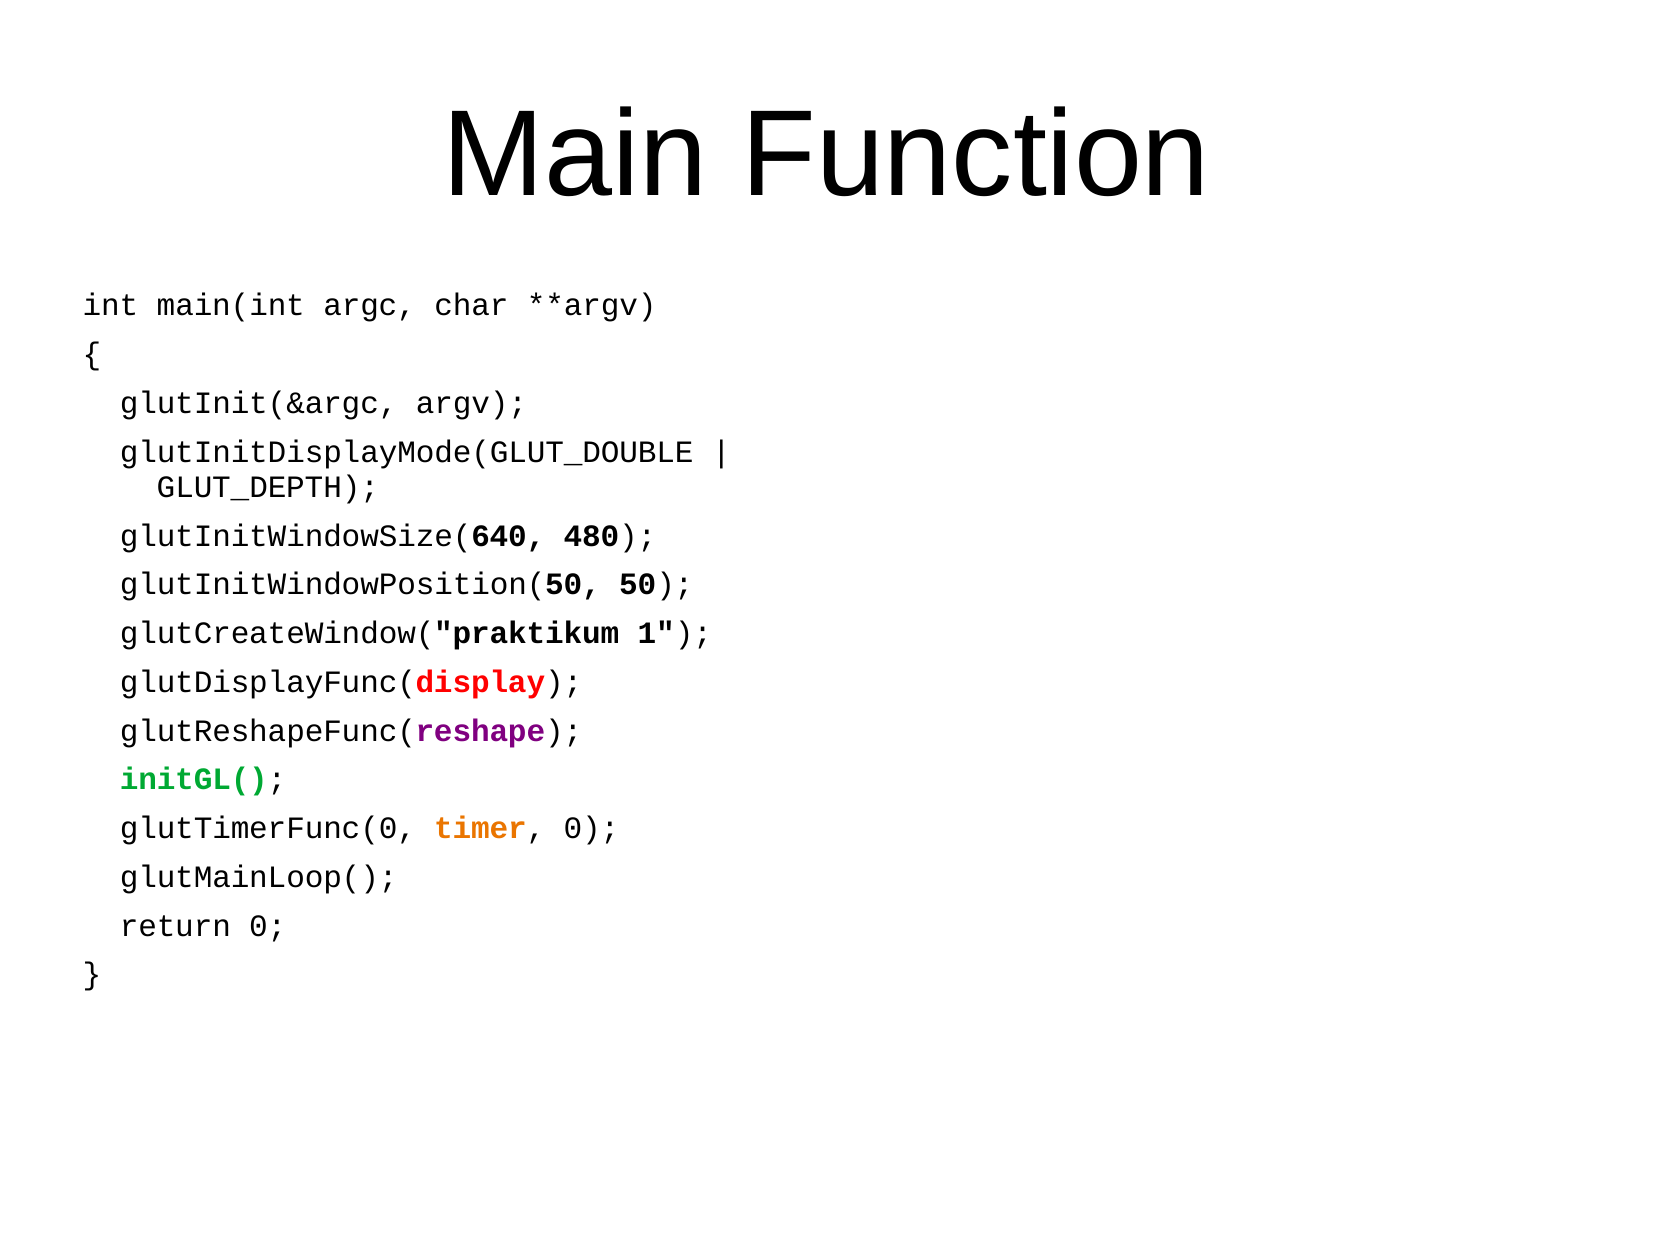

# Main Function
int main(int argc, char **argv)
{
 glutInit(&argc, argv);
 glutInitDisplayMode(GLUT_DOUBLE |
 GLUT_DEPTH);
 glutInitWindowSize(640, 480);
 glutInitWindowPosition(50, 50);
 glutCreateWindow("praktikum 1");
 glutDisplayFunc(display);
 glutReshapeFunc(reshape);
 initGL();
 glutTimerFunc(0, timer, 0);
 glutMainLoop();
 return 0;
}